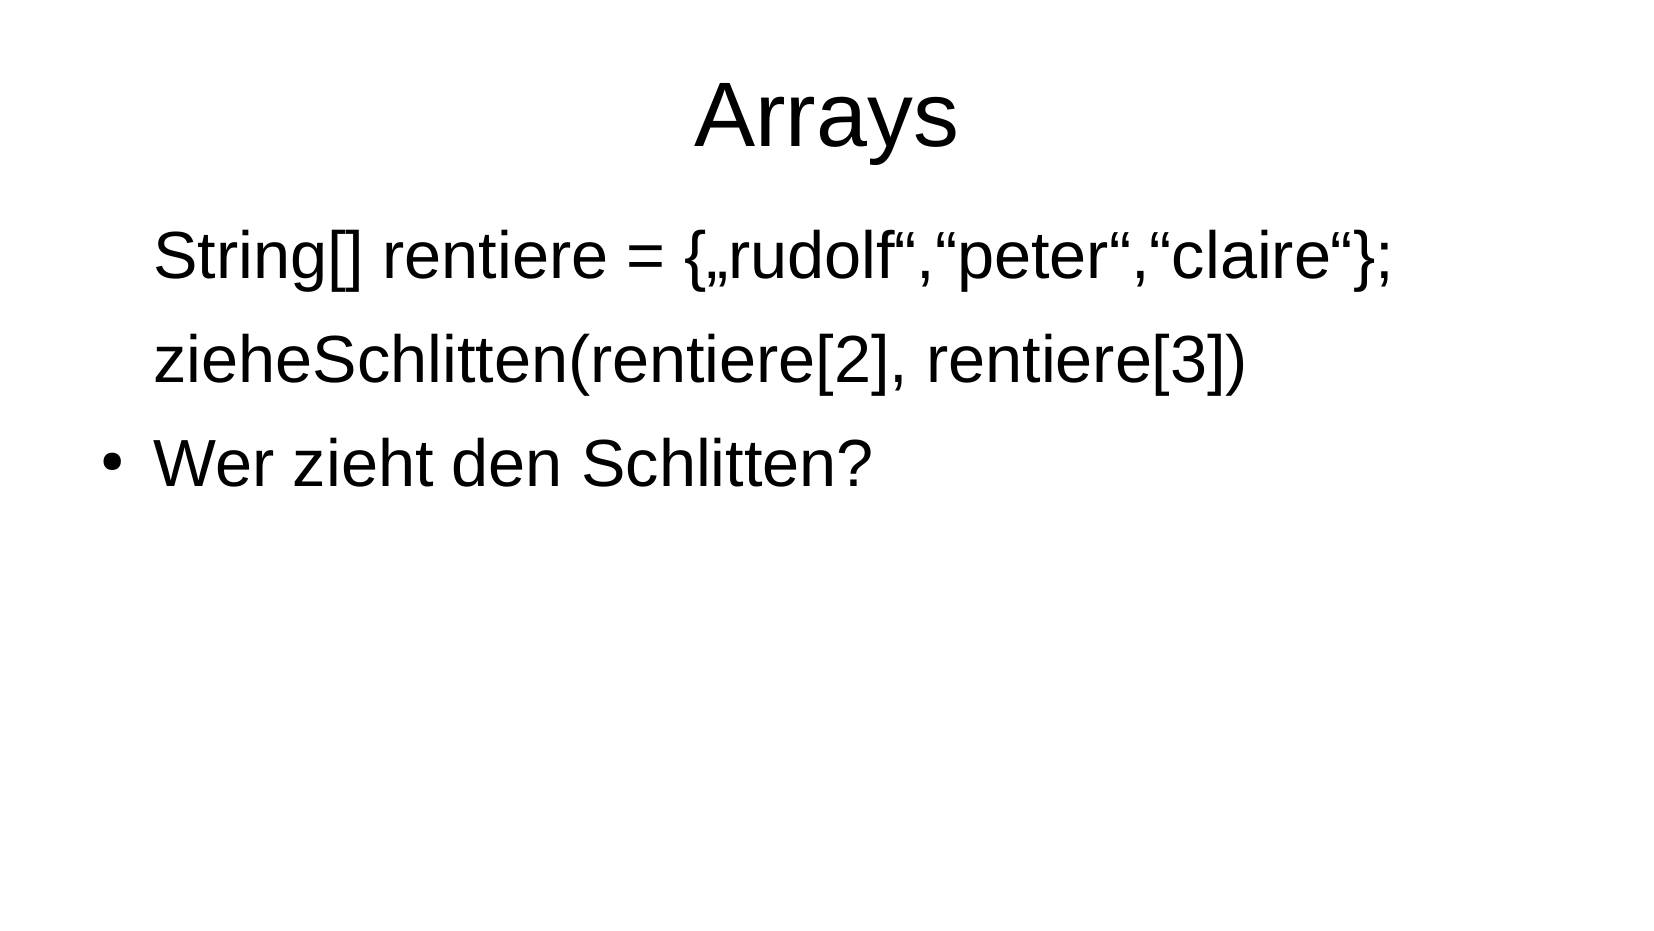

# Arrays
String[] rentiere = {„rudolf“,“peter“,“claire“};
zieheSchlitten(rentiere[2], rentiere[3])
Wer zieht den Schlitten?